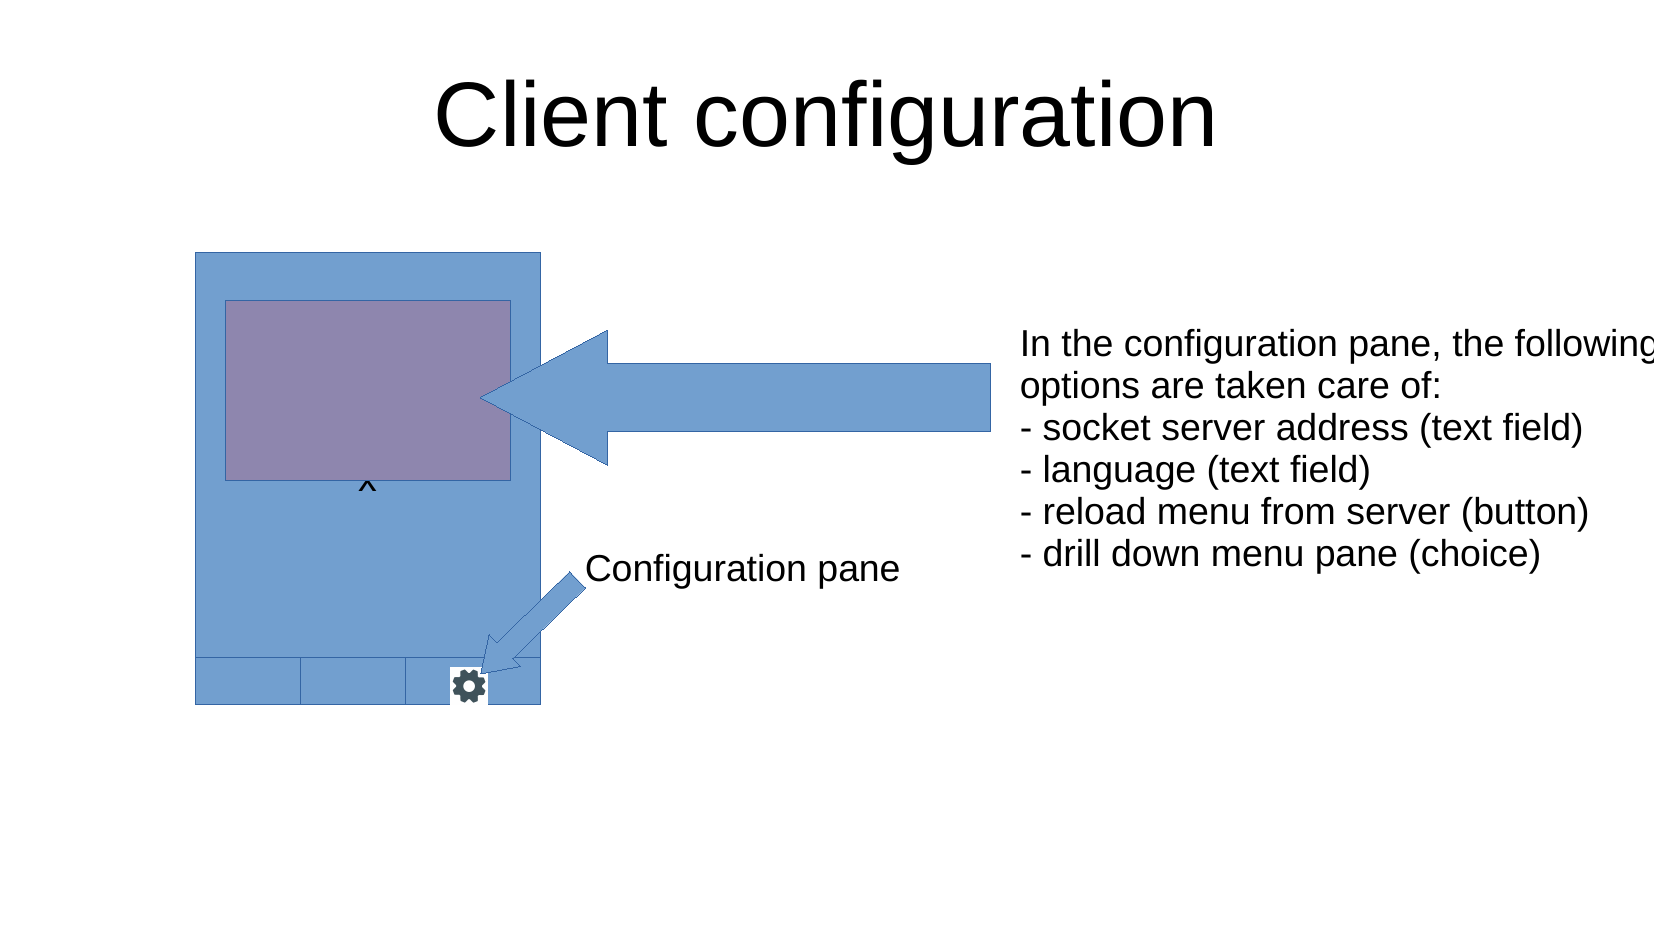

# Client configuration
x
In the configuration pane, the following
options are taken care of:
- socket server address (text field)
- language (text field)
- reload menu from server (button)
- drill down menu pane (choice)
Configuration pane